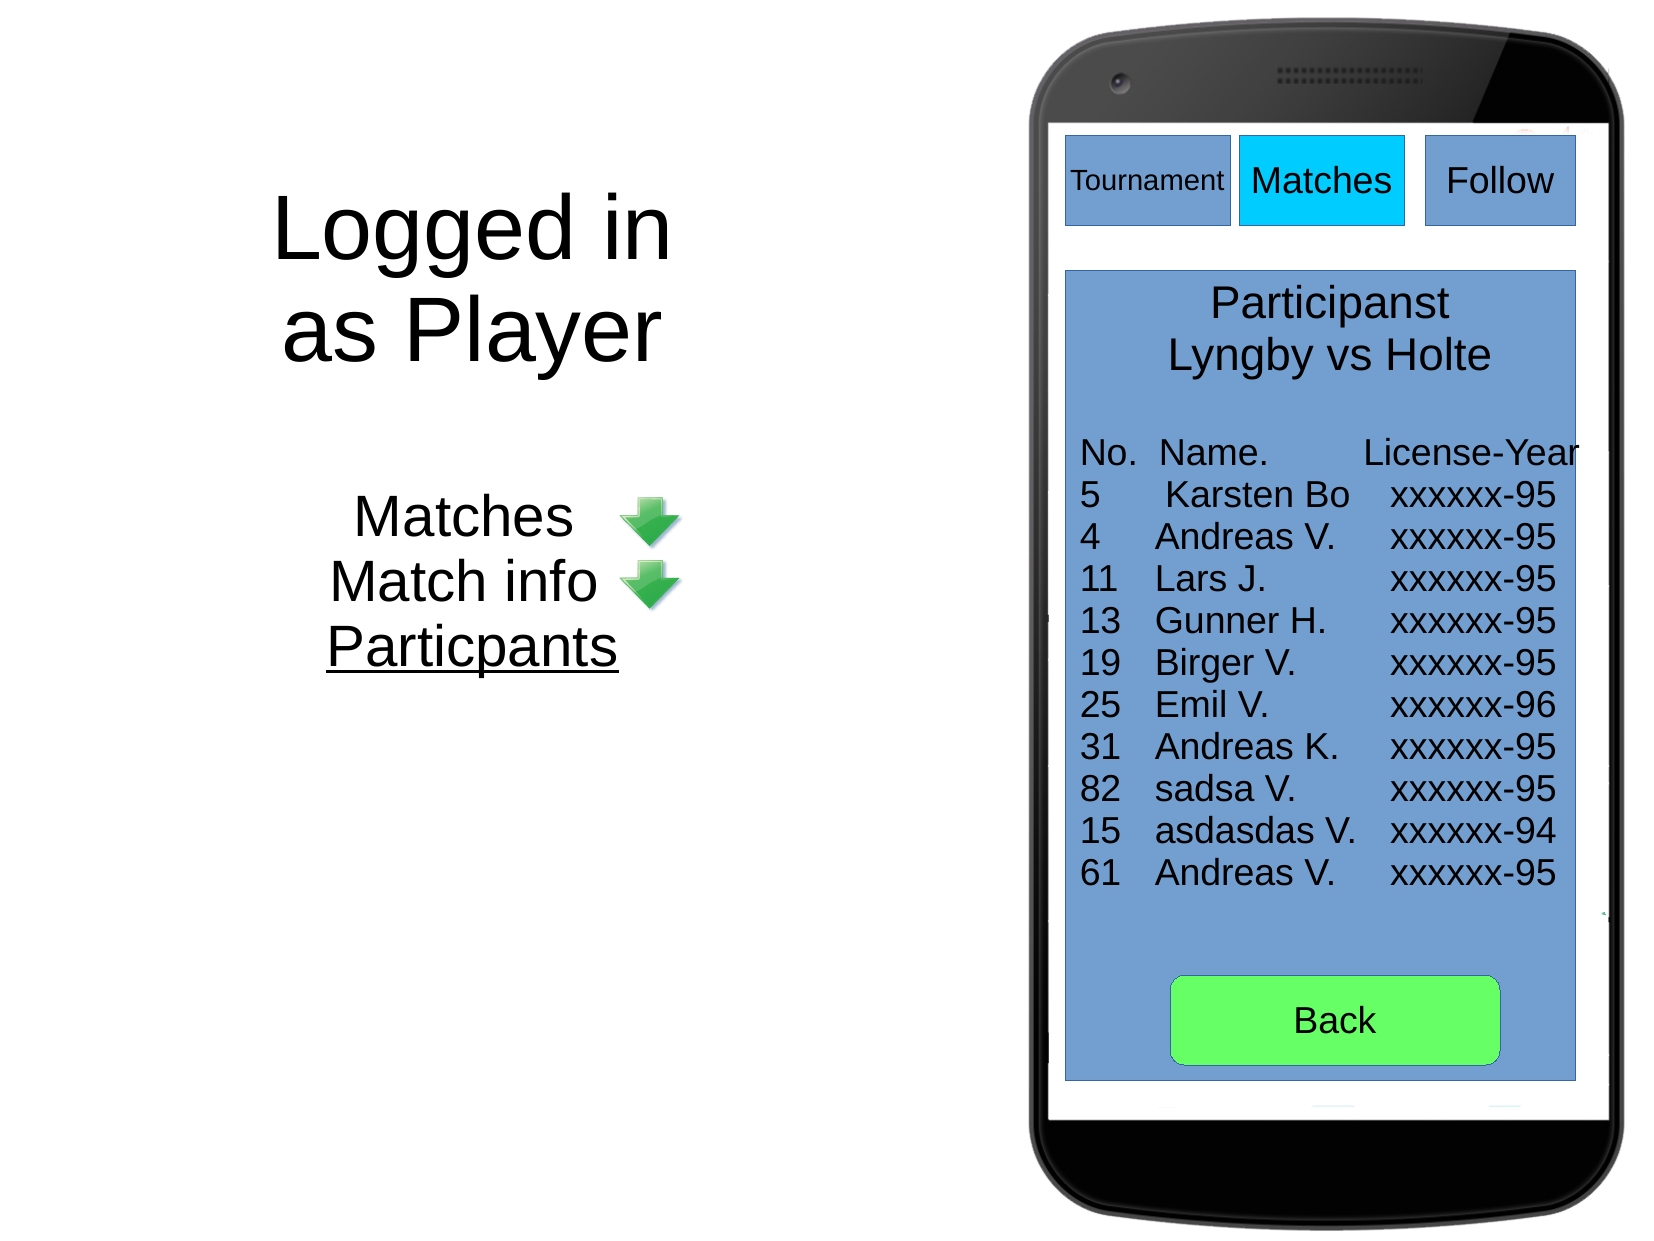

Tournament
Matches
Follow
# Logged in as Player Matches Match info Particpants
Participanst
Lyngby vs Holte
No. Name. License-Year
5	 Karsten Bo	 xxxxxx-95
4	Andreas V.	 xxxxxx-95
11	Lars J.	 	 xxxxxx-95
13	Gunner H.	 xxxxxx-95
19	Birger V.	 	 xxxxxx-95
25	Emil V.	 	 xxxxxx-96
31	Andreas K.	 xxxxxx-95
82	sadsa V.	 	 xxxxxx-95
15	asdasdas V.	 xxxxxx-94
61	Andreas V.	 xxxxxx-95
Back